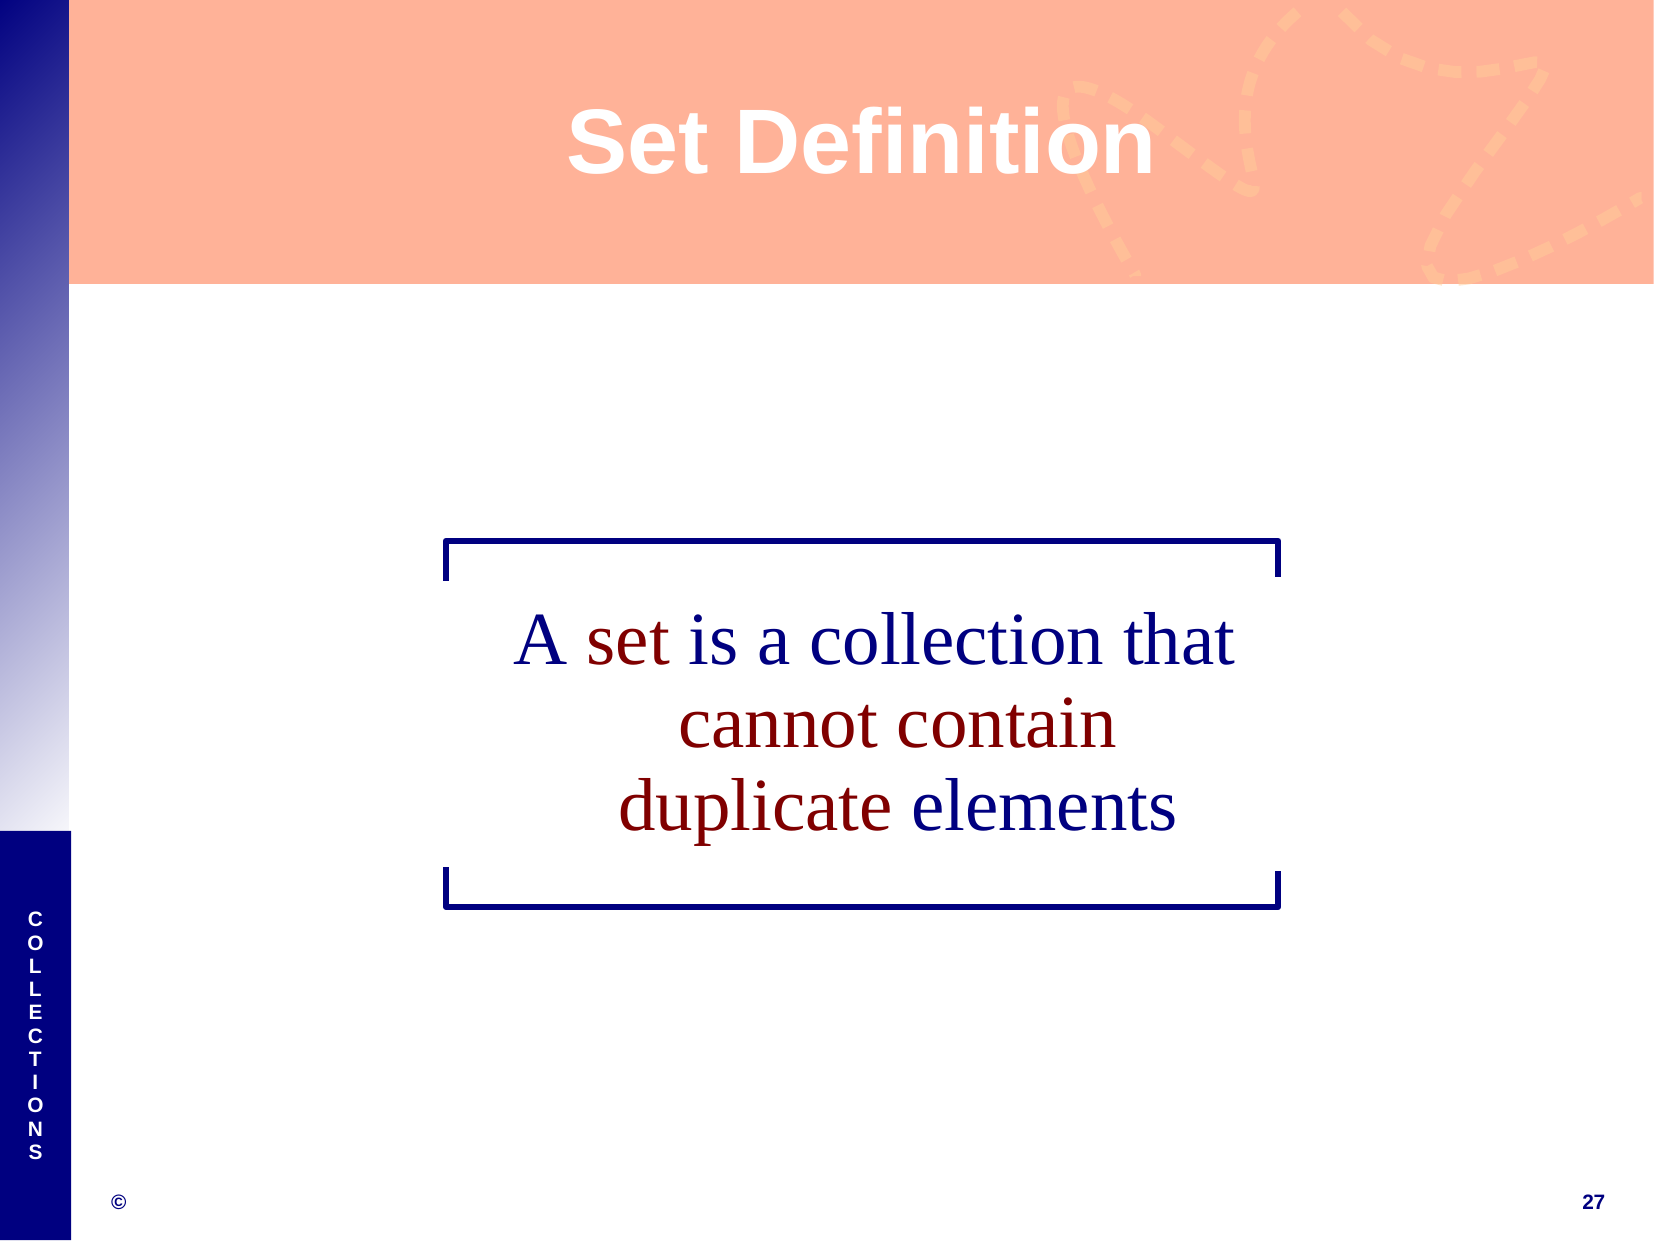

# Set Definition
A set is a collection that cannot contain duplicate elements
C
O
L
L
E
C
T
I
O
N
S